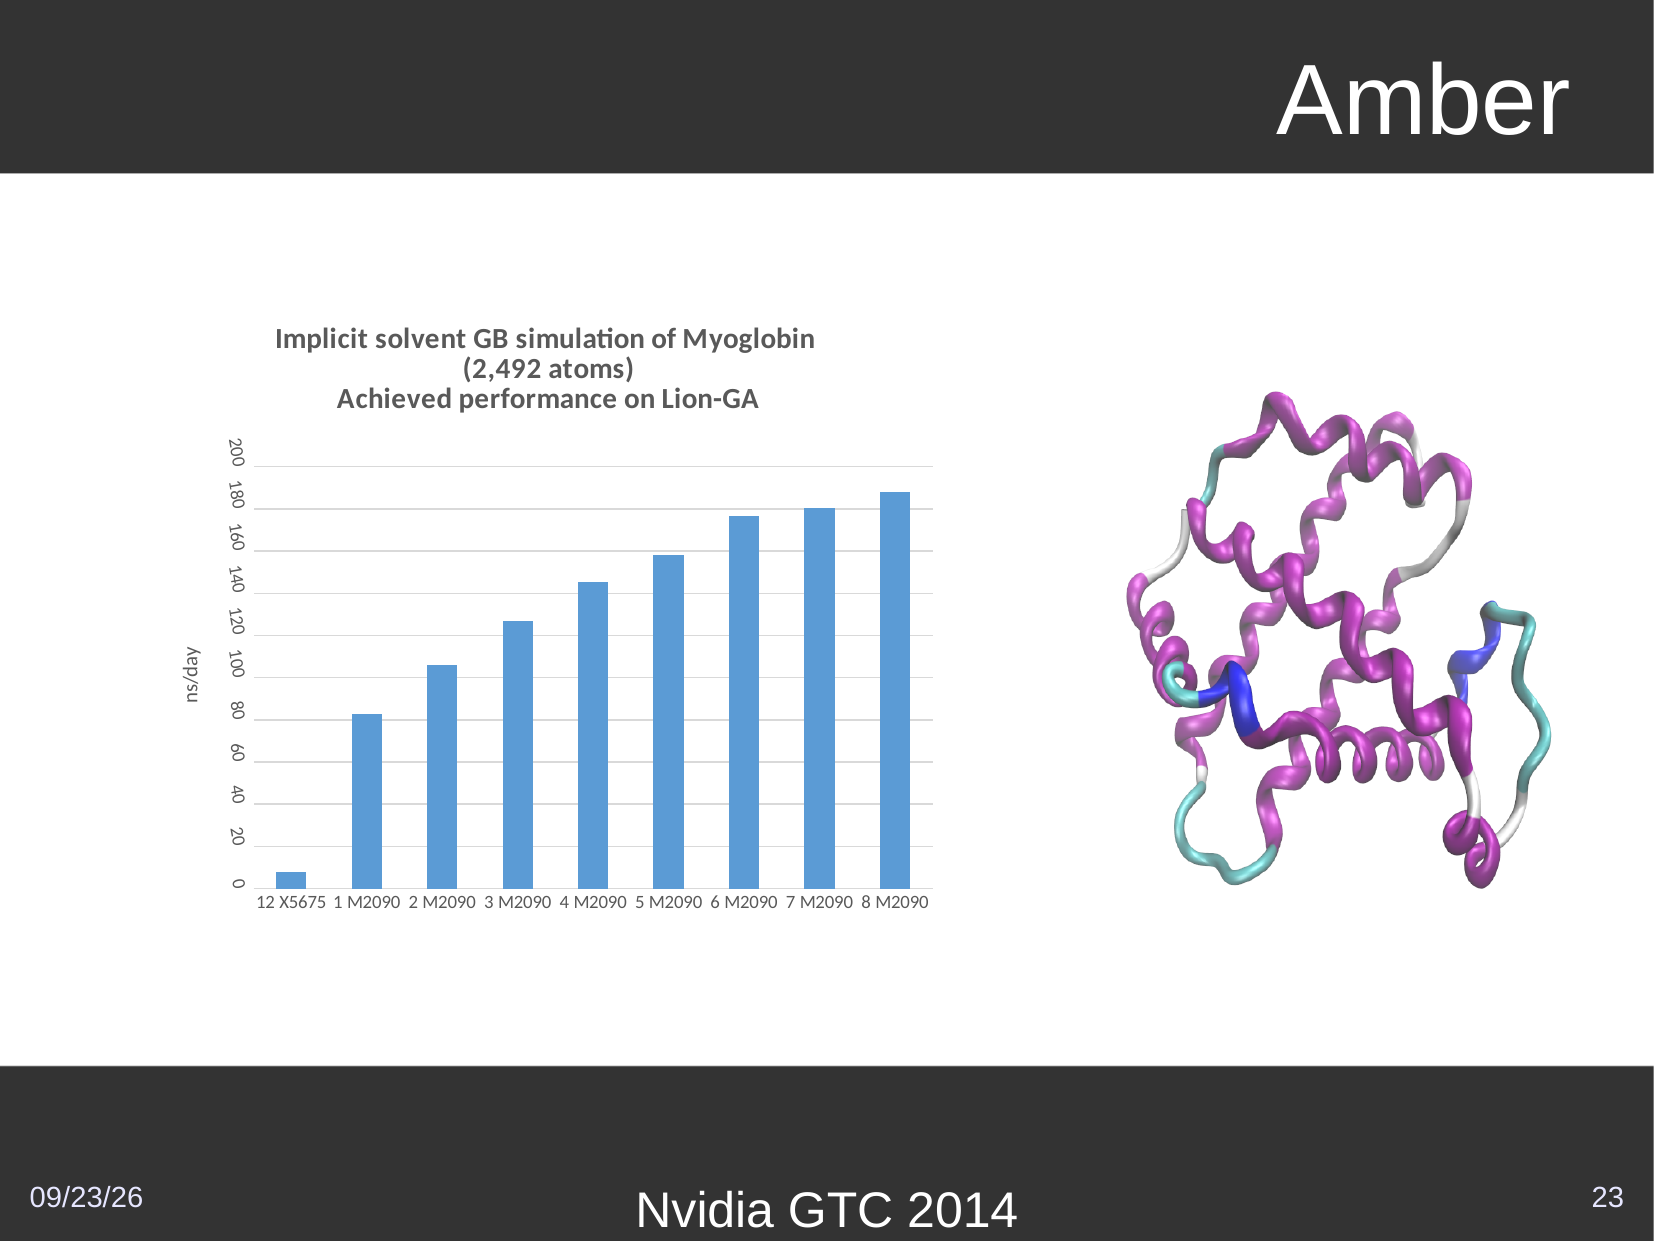

Amber
### Chart: Implicit solvent GB simulation of Myoglobin
(2,492 atoms)
Achieved performance on Lion-GA
| Category | |
|---|---|
| 12 X5675 | 7.81 |
| 1 M2090 | 82.67 |
| 2 M2090 | 105.77 |
| 3 M2090 | 126.93 |
| 4 M2090 | 145.22 |
| 5 M2090 | 157.91 |
| 6 M2090 | 176.69 |
| 7 M2090 | 180.38 |
| 8 M2090 | 188.18 |
23
# Nvidia GTC 2014